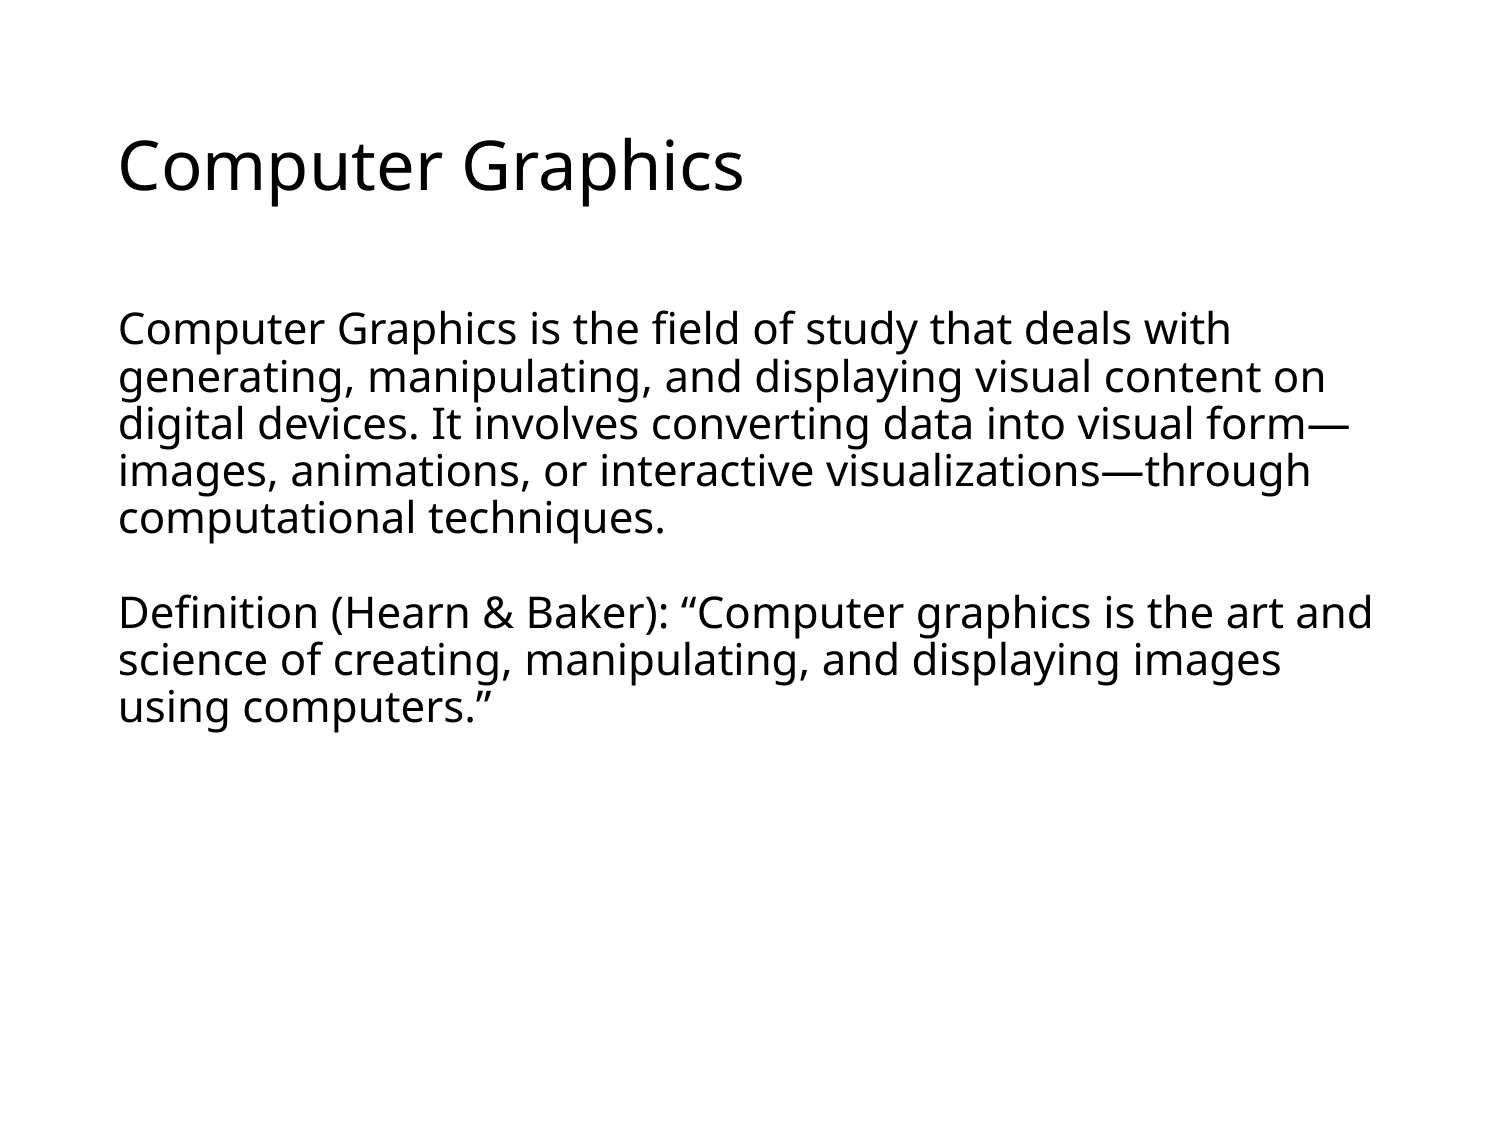

# Computer Graphics
Computer Graphics is the field of study that deals with generating, manipulating, and displaying visual content on digital devices. It involves converting data into visual form—images, animations, or interactive visualizations—through computational techniques.
Definition (Hearn & Baker): “Computer graphics is the art and science of creating, manipulating, and displaying images using computers.”